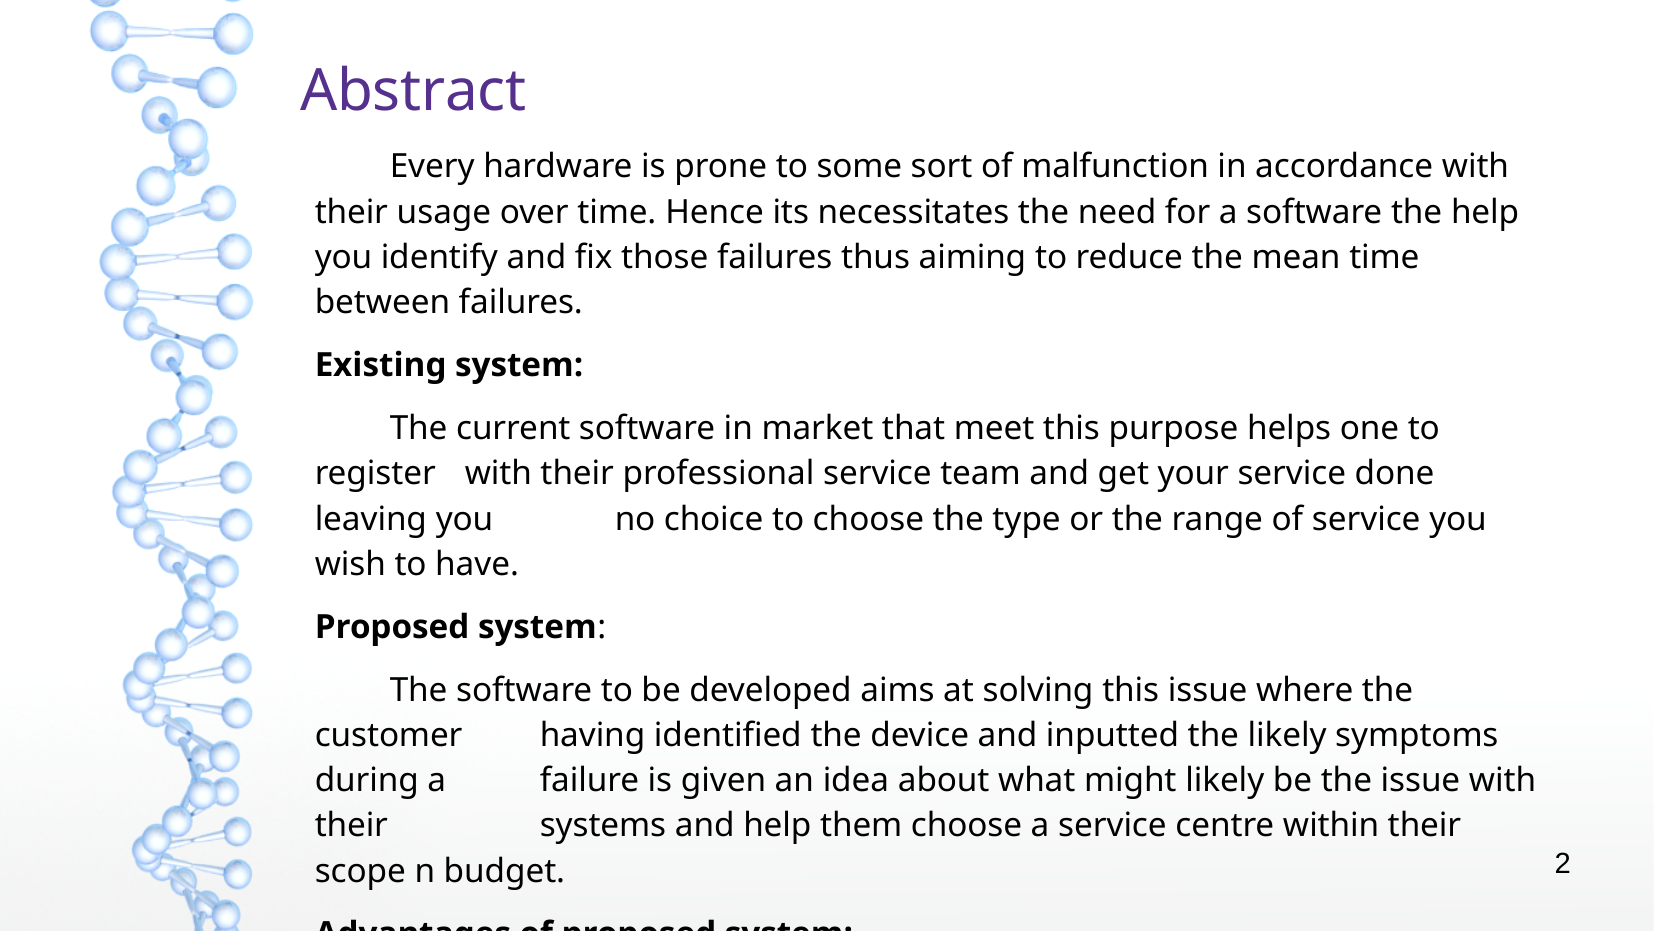

# Abstract
	Every hardware is prone to some sort of malfunction in accordance with their usage over time. Hence its necessitates the need for a software the help you identify and fix those failures thus aiming to reduce the mean time between failures.
Existing system:
	The current software in market that meet this purpose helps one to register 	with their professional service team and get your service done leaving you 		no choice to choose the type or the range of service you wish to have.
Proposed system:
	The software to be developed aims at solving this issue where the customer 	having identified the device and inputted the likely symptoms during a 		failure is given an idea about what might likely be the issue with their 		systems and help them choose a service centre within their scope n budget.
Advantages of proposed system:
	 Helps in diagnosing about what is likely to be the issue.
	 Help choose the service on basis of your budget/locality.
2